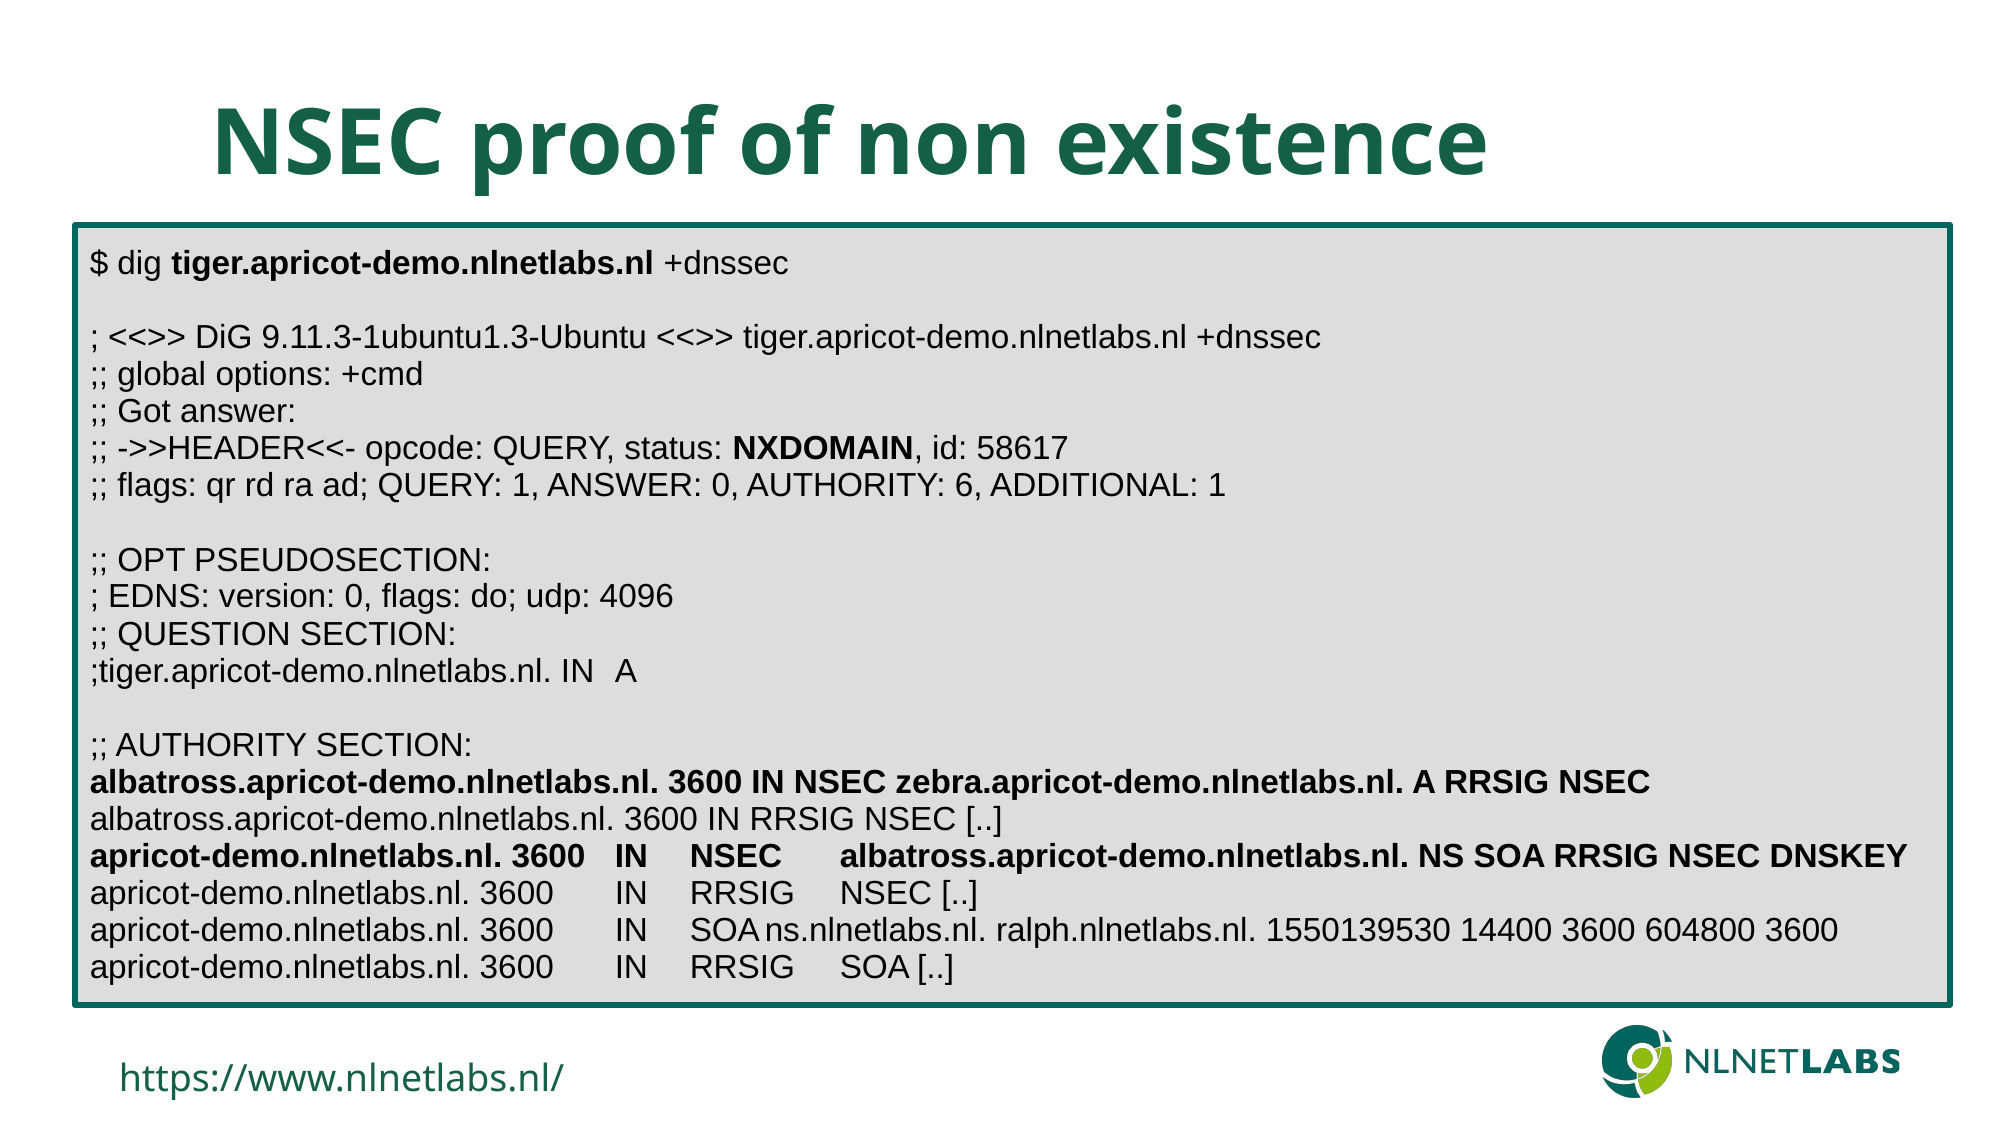

# NSEC proof of non existence
$ dig tiger.apricot-demo.nlnetlabs.nl +dnssec
; <<>> DiG 9.11.3-1ubuntu1.3-Ubuntu <<>> tiger.apricot-demo.nlnetlabs.nl +dnssec
;; global options: +cmd
;; Got answer:
;; ->>HEADER<<- opcode: QUERY, status: NXDOMAIN, id: 58617
;; flags: qr rd ra ad; QUERY: 1, ANSWER: 0, AUTHORITY: 6, ADDITIONAL: 1
;; OPT PSEUDOSECTION:
; EDNS: version: 0, flags: do; udp: 4096
;; QUESTION SECTION:
;tiger.apricot-demo.nlnetlabs.nl. IN	A
;; AUTHORITY SECTION:
albatross.apricot-demo.nlnetlabs.nl. 3600 IN NSEC zebra.apricot-demo.nlnetlabs.nl. A RRSIG NSEC
albatross.apricot-demo.nlnetlabs.nl. 3600 IN RRSIG NSEC [..]
apricot-demo.nlnetlabs.nl. 3600	IN	NSEC	albatross.apricot-demo.nlnetlabs.nl. NS SOA RRSIG NSEC DNSKEY
apricot-demo.nlnetlabs.nl. 3600	IN	RRSIG	NSEC [..]
apricot-demo.nlnetlabs.nl. 3600	IN	SOA	ns.nlnetlabs.nl. ralph.nlnetlabs.nl. 1550139530 14400 3600 604800 3600
apricot-demo.nlnetlabs.nl. 3600	IN	RRSIG	SOA [..]